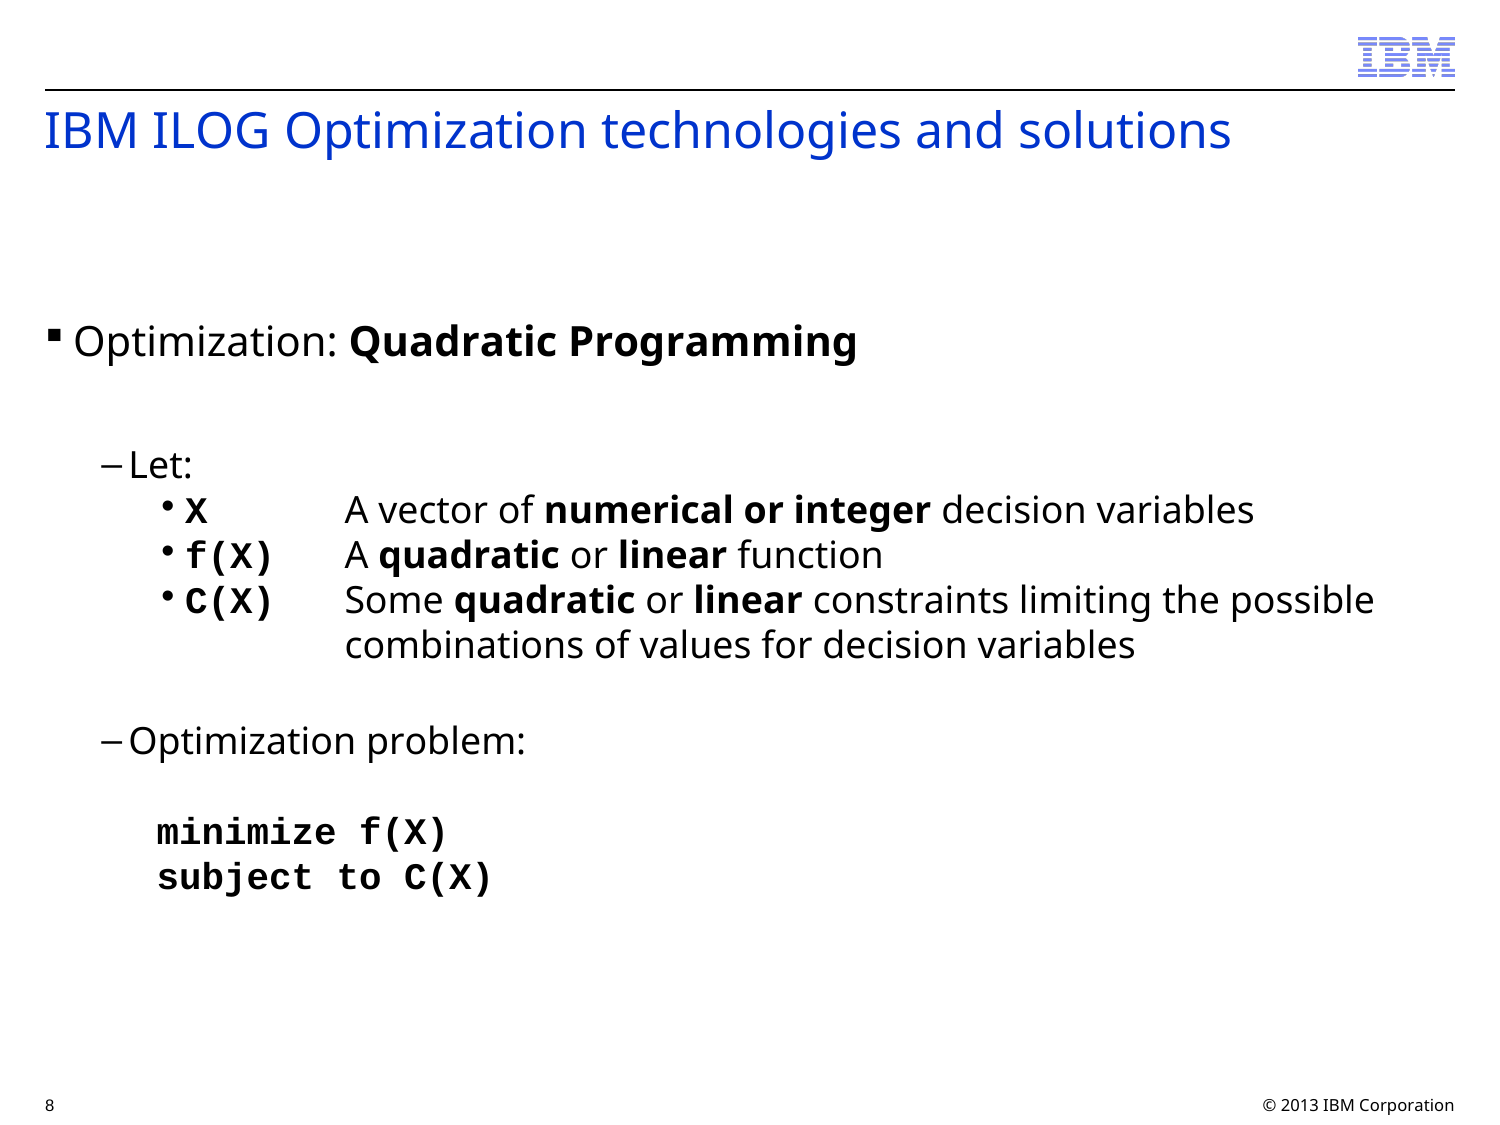

# IBM ILOG Optimization technologies and solutions
Optimization: Quadratic Programming
Let:
X 	A vector of numerical or integer decision variables
f(X) 	A quadratic or linear function
C(X) 	Some quadratic or linear constraints limiting the possible
			combinations of values for decision variables
Optimization problem:
minimize f(X)
subject to C(X)
8